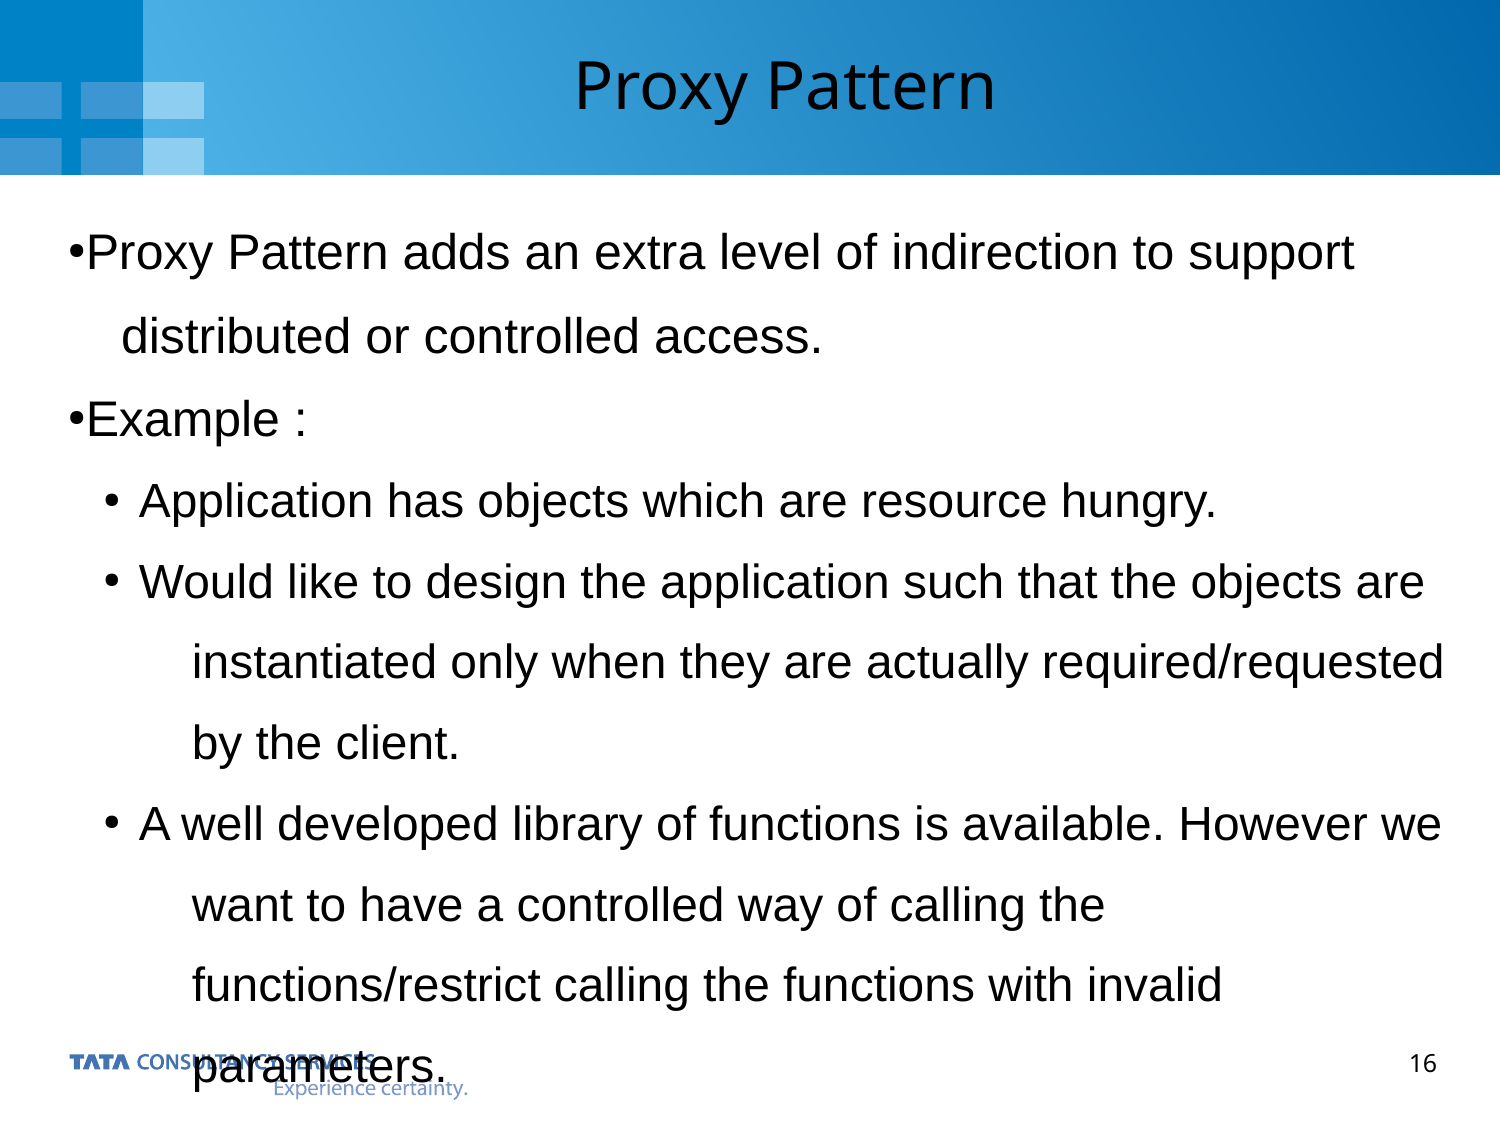

Proxy Pattern
Proxy Pattern adds an extra level of indirection to support distributed or controlled access.
Example :
Application has objects which are resource hungry.
Would like to design the application such that the objects are instantiated only when they are actually required/requested by the client.
A well developed library of functions is available. However we want to have a controlled way of calling the functions/restrict calling the functions with invalid parameters.